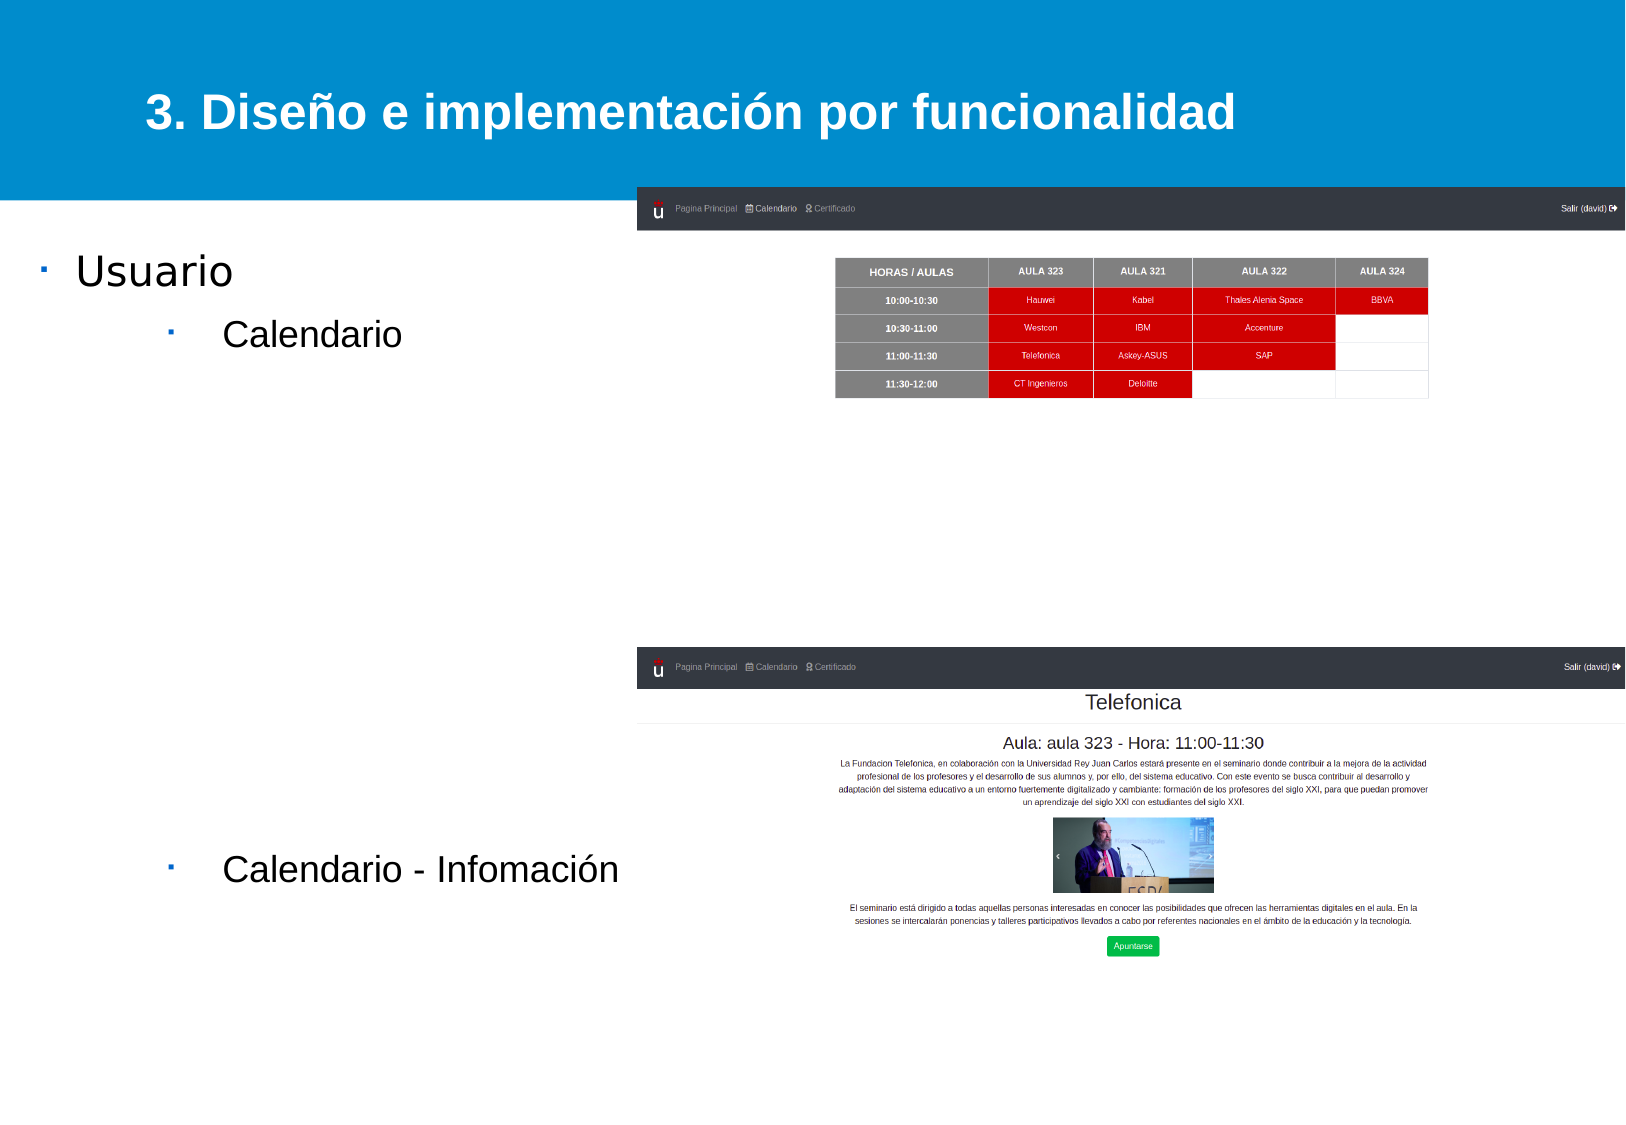

# 3. Diseño e implementación por funcionalidad
Usuario
Calendario
Calendario - Infomación